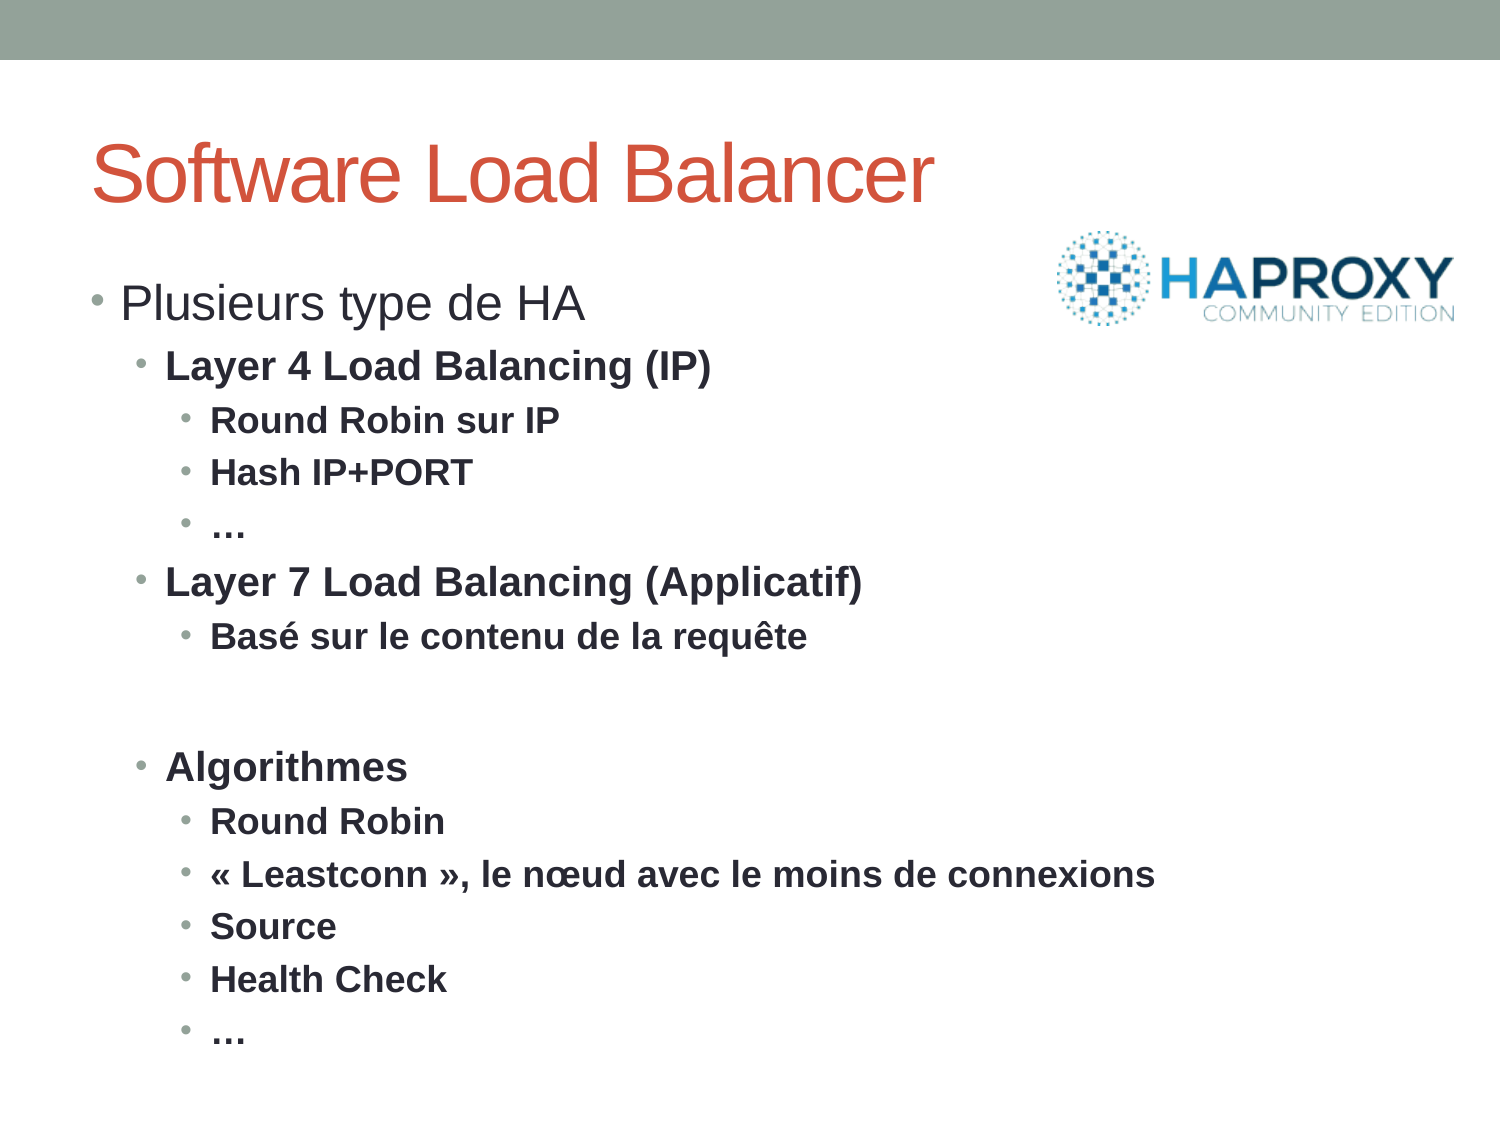

# Software Load Balancer
Plusieurs type de HA
Layer 4 Load Balancing (IP)
Round Robin sur IP
Hash IP+PORT
…
Layer 7 Load Balancing (Applicatif)
Basé sur le contenu de la requête
Algorithmes
Round Robin
« Leastconn », le nœud avec le moins de connexions
Source
Health Check
…